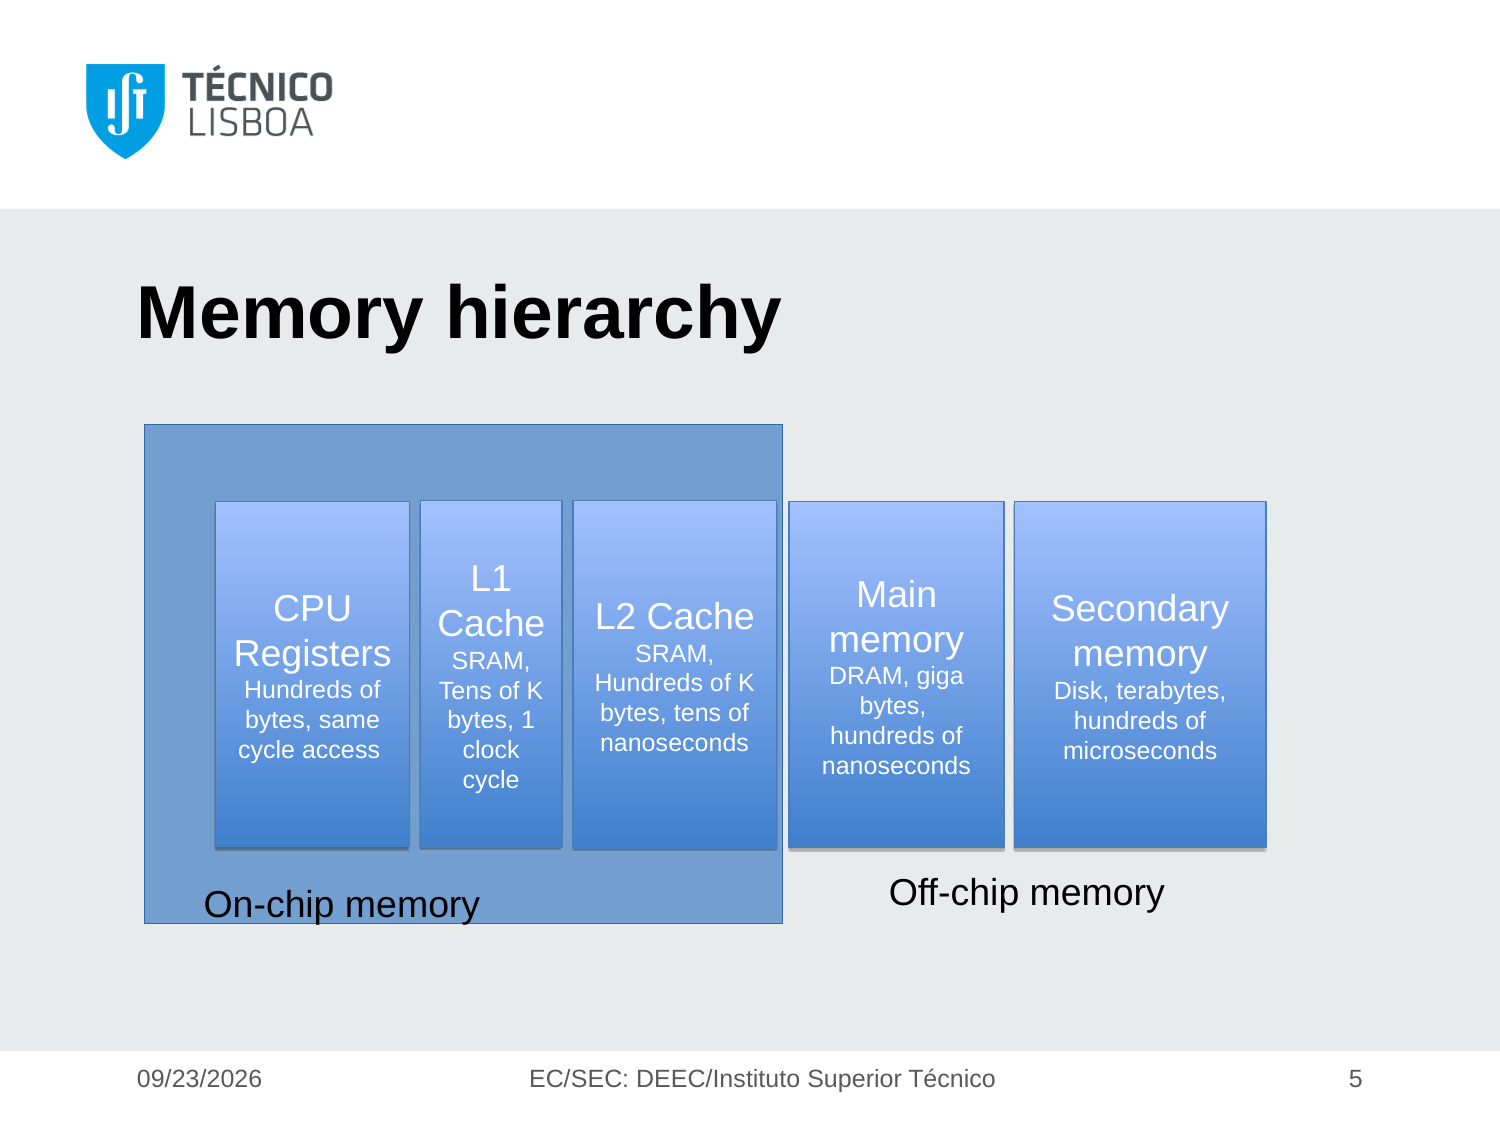

# Memory hierarchy
L2 Cache
SRAM, Hundreds of K bytes, tens of nanoseconds
L1 Cache
SRAM, Tens of K bytes, 1 clock cycle
CPU
Registers
Hundreds of bytes, same cycle access
Main memory DRAM, giga bytes, hundreds of nanoseconds
Secondary memory
Disk, terabytes, hundreds of microseconds
Off-chip memory
On-chip memory
EC/SEC: DEEC/Instituto Superior Técnico